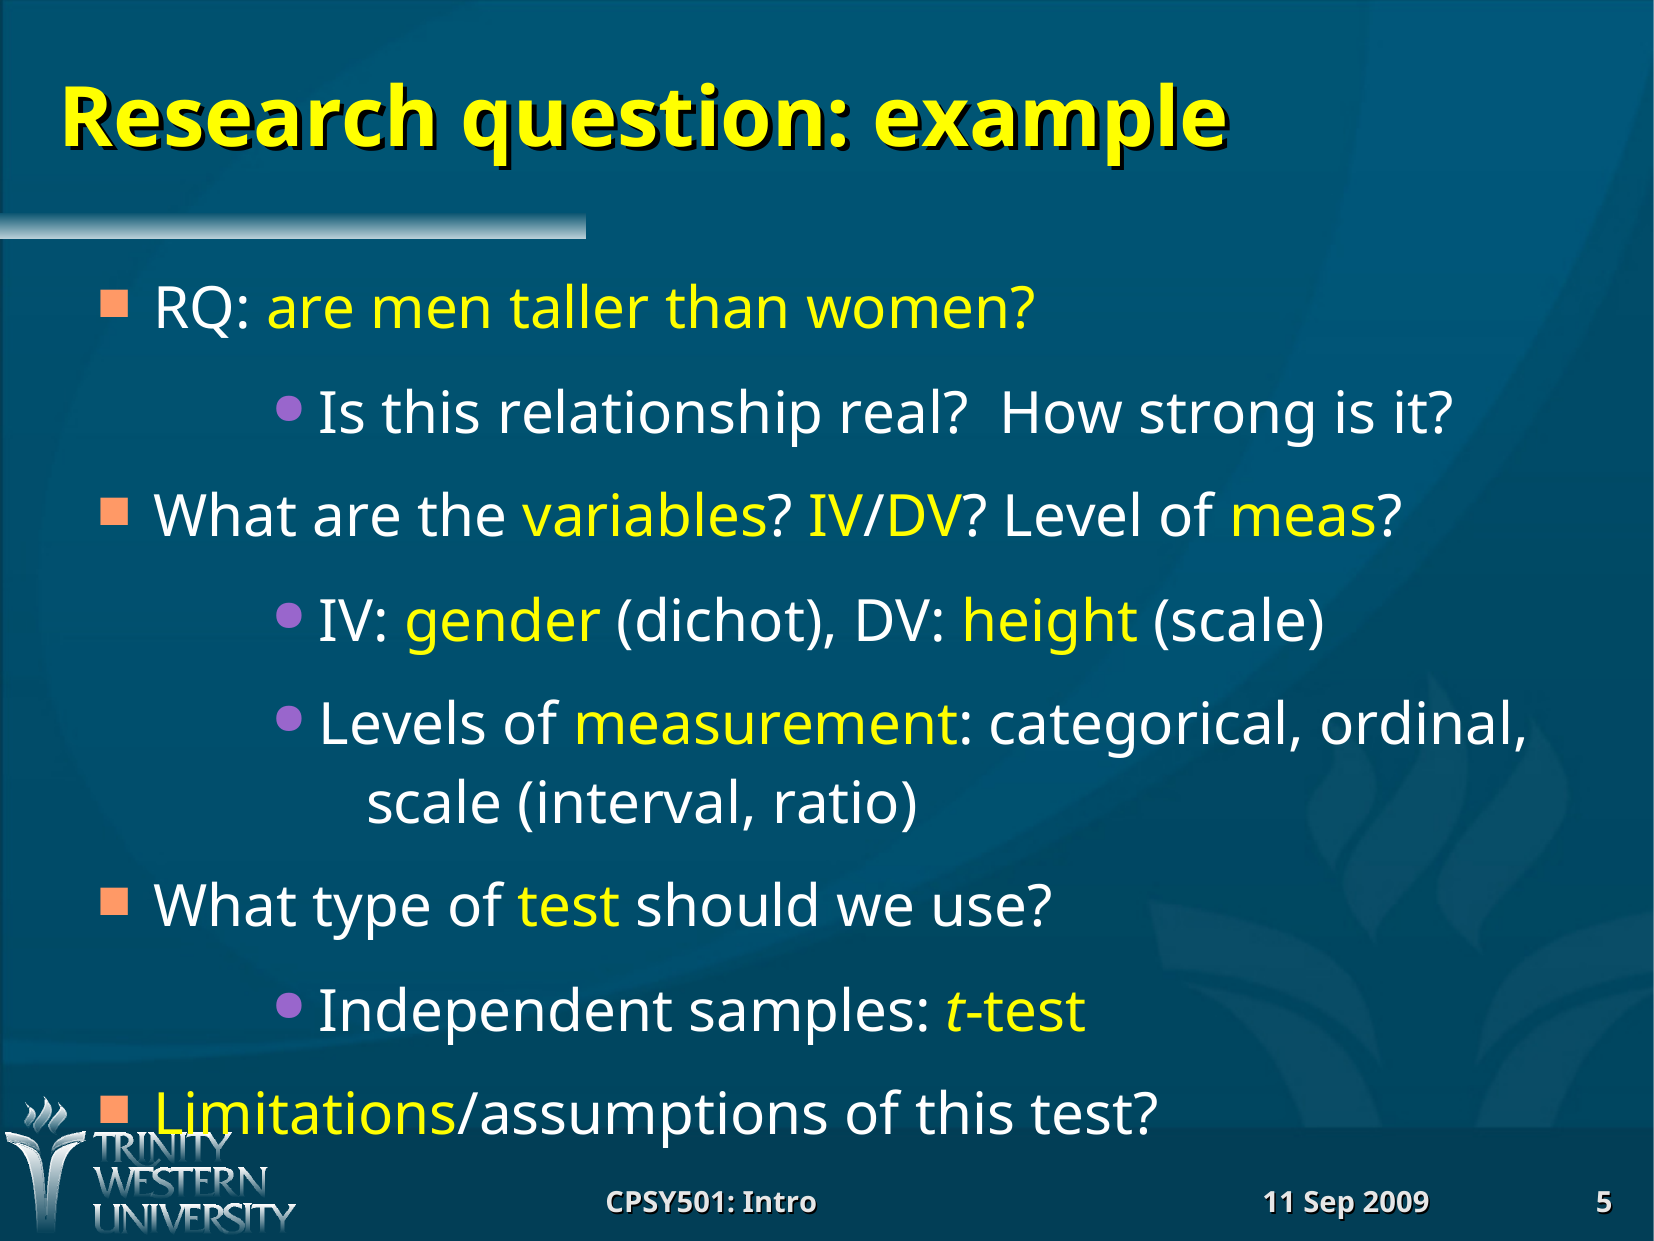

# Research question: example
RQ: are men taller than women?
Is this relationship real? How strong is it?
What are the variables? IV/DV? Level of meas?
IV: gender (dichot), DV: height (scale)
Levels of measurement: categorical, ordinal, scale (interval, ratio)
What type of test should we use?
Independent samples: t-test
Limitations/assumptions of this test?
CPSY501: Intro
11 Sep 2009
5